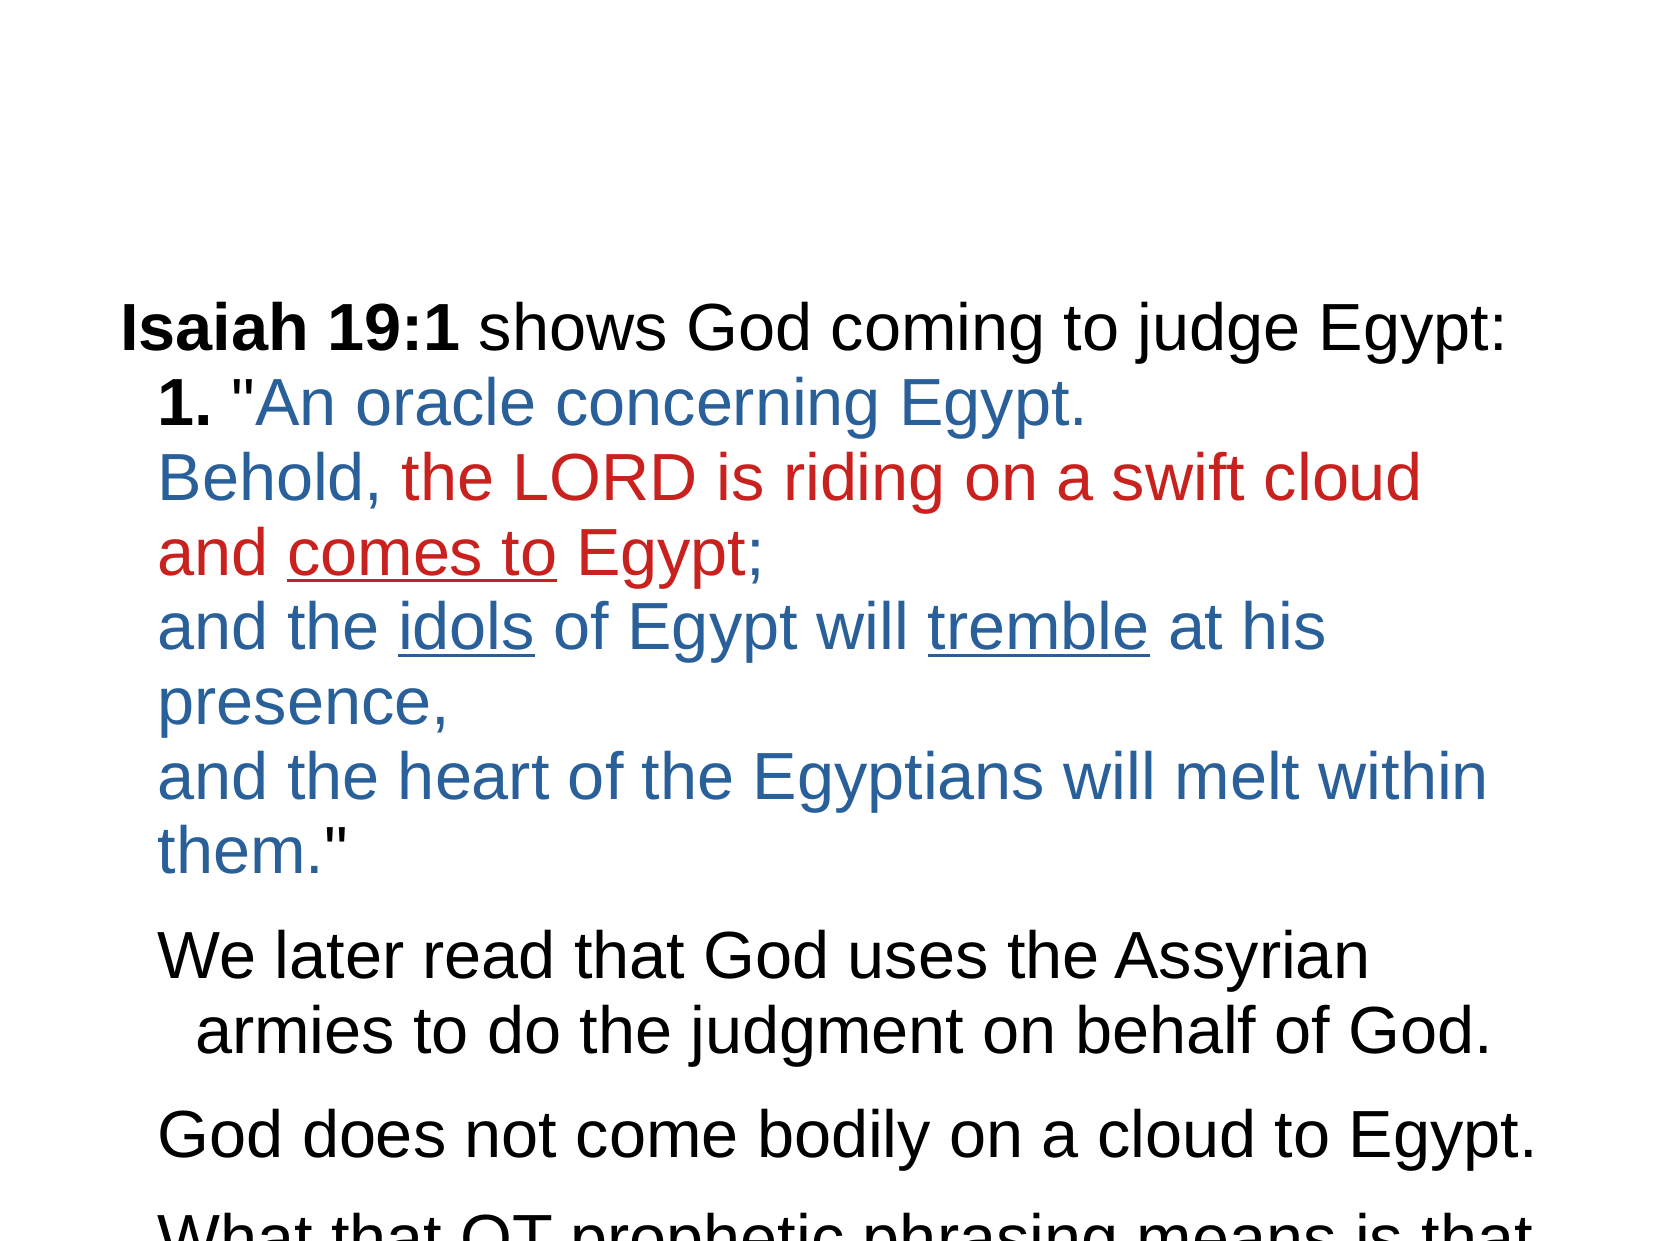

#
Isaiah 19:1 shows God coming to judge Egypt:
1. "An oracle concerning Egypt.
Behold, the LORD is riding on a swift cloud
and comes to Egypt;
and the idols of Egypt will tremble at his presence,
and the heart of the Egyptians will melt within them."
We later read that God uses the Assyrian armies to do the judgment on behalf of God.
God does not come bodily on a cloud to Egypt.
What that OT prophetic phrasing means is that God's presence will be felt by the effects of what happens.
As seen in the other prophetic passages cited, judgment by God is not always met with literal plagues as in Egypt, but by human armies.